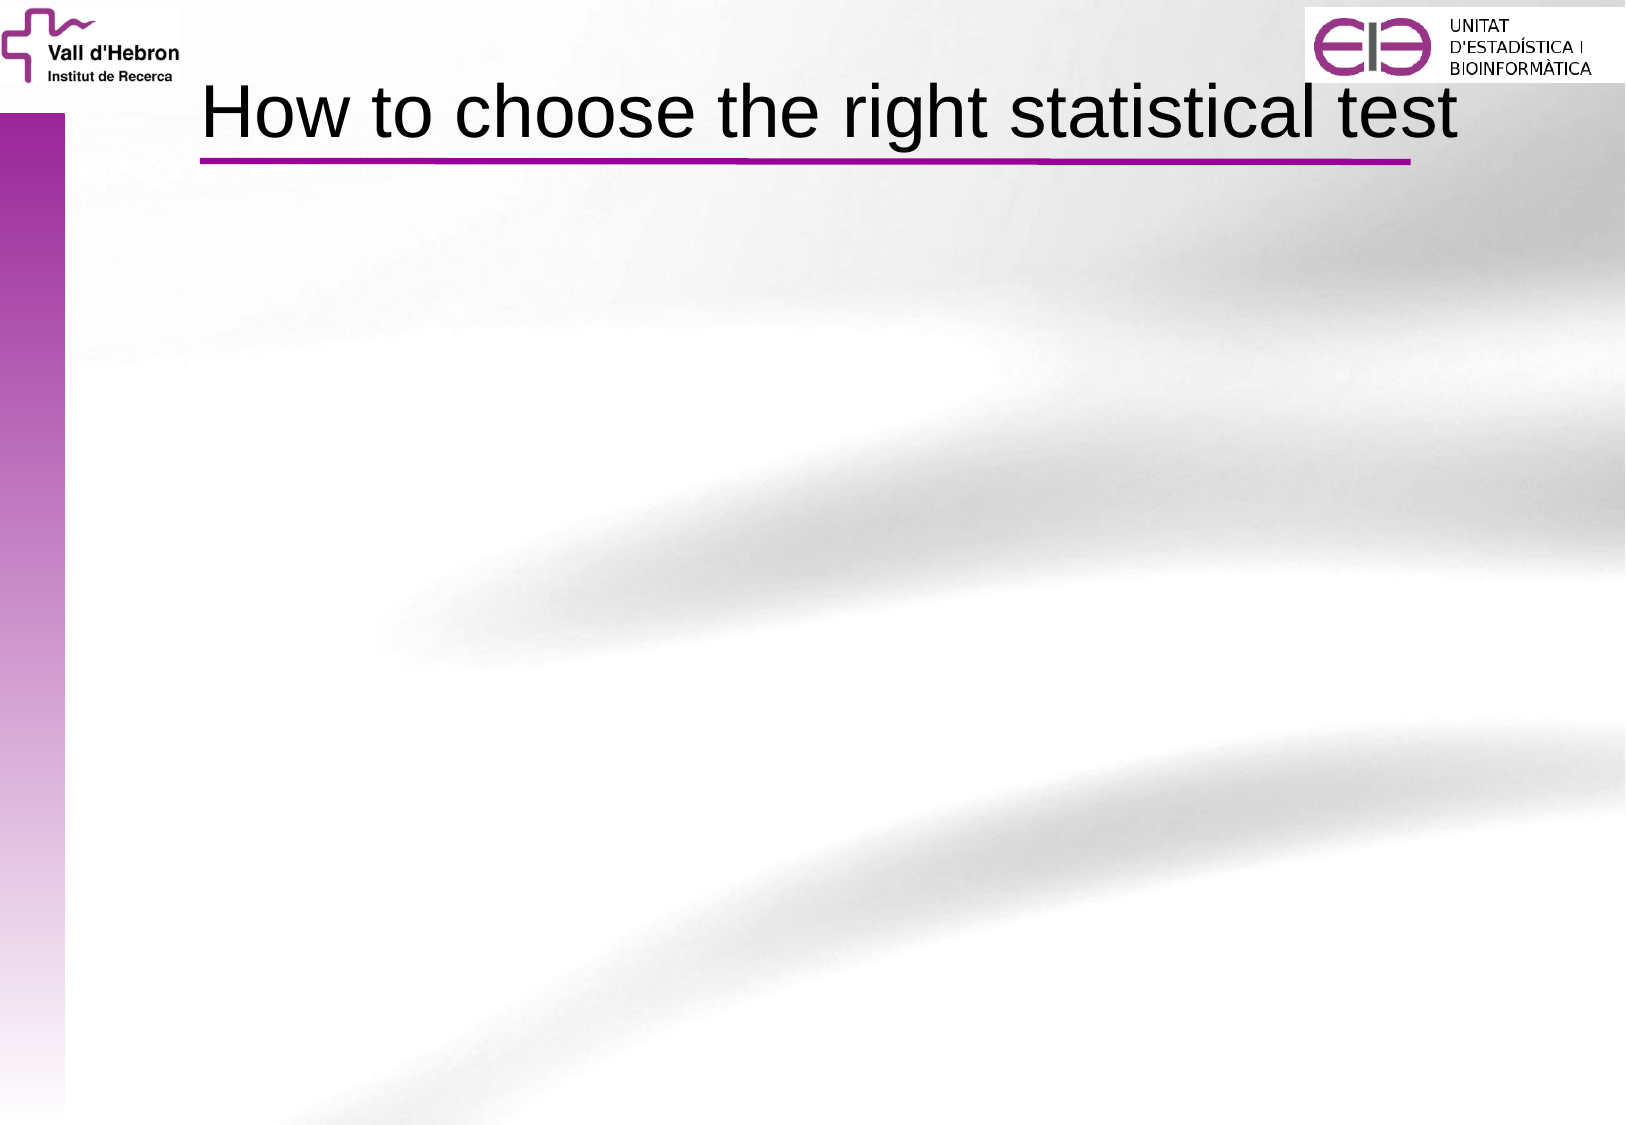

# How to choose the right statistical test